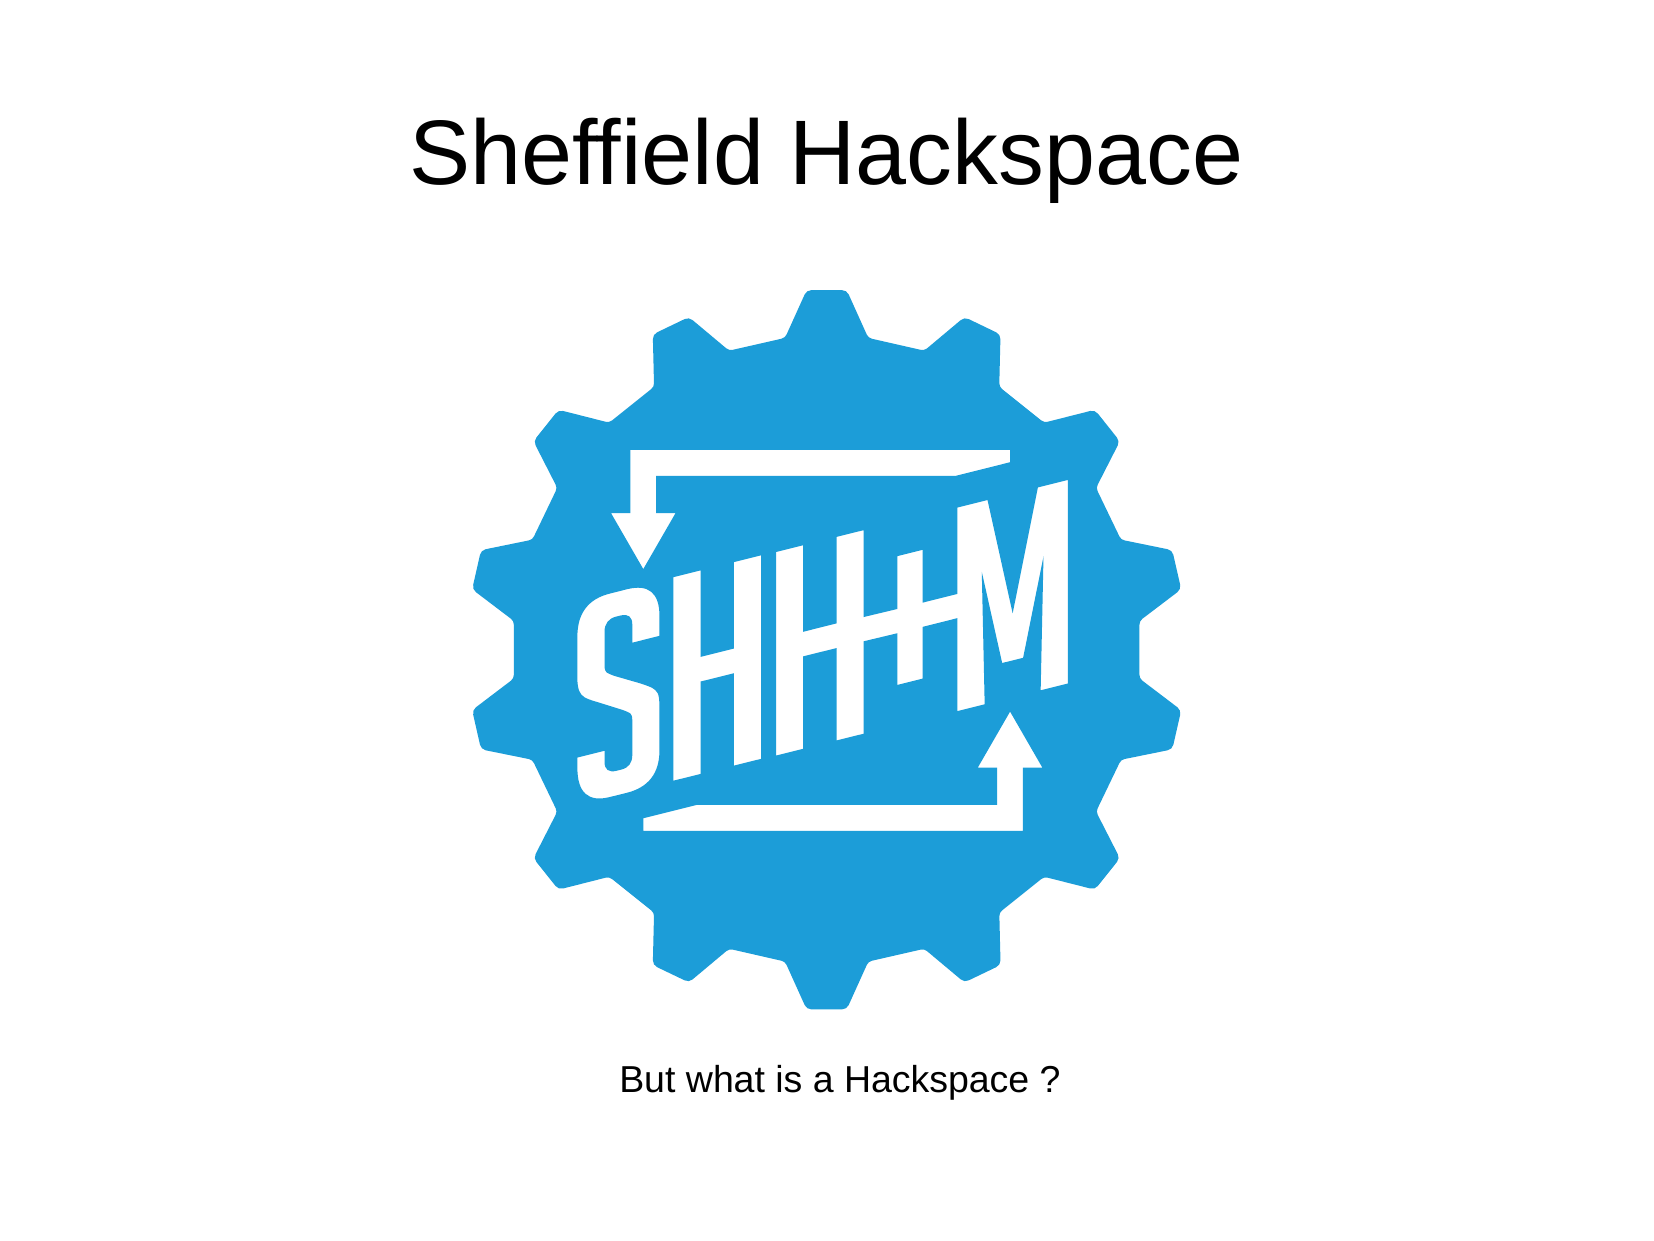

# Sheffield Hackspace
But what is a Hackspace ?